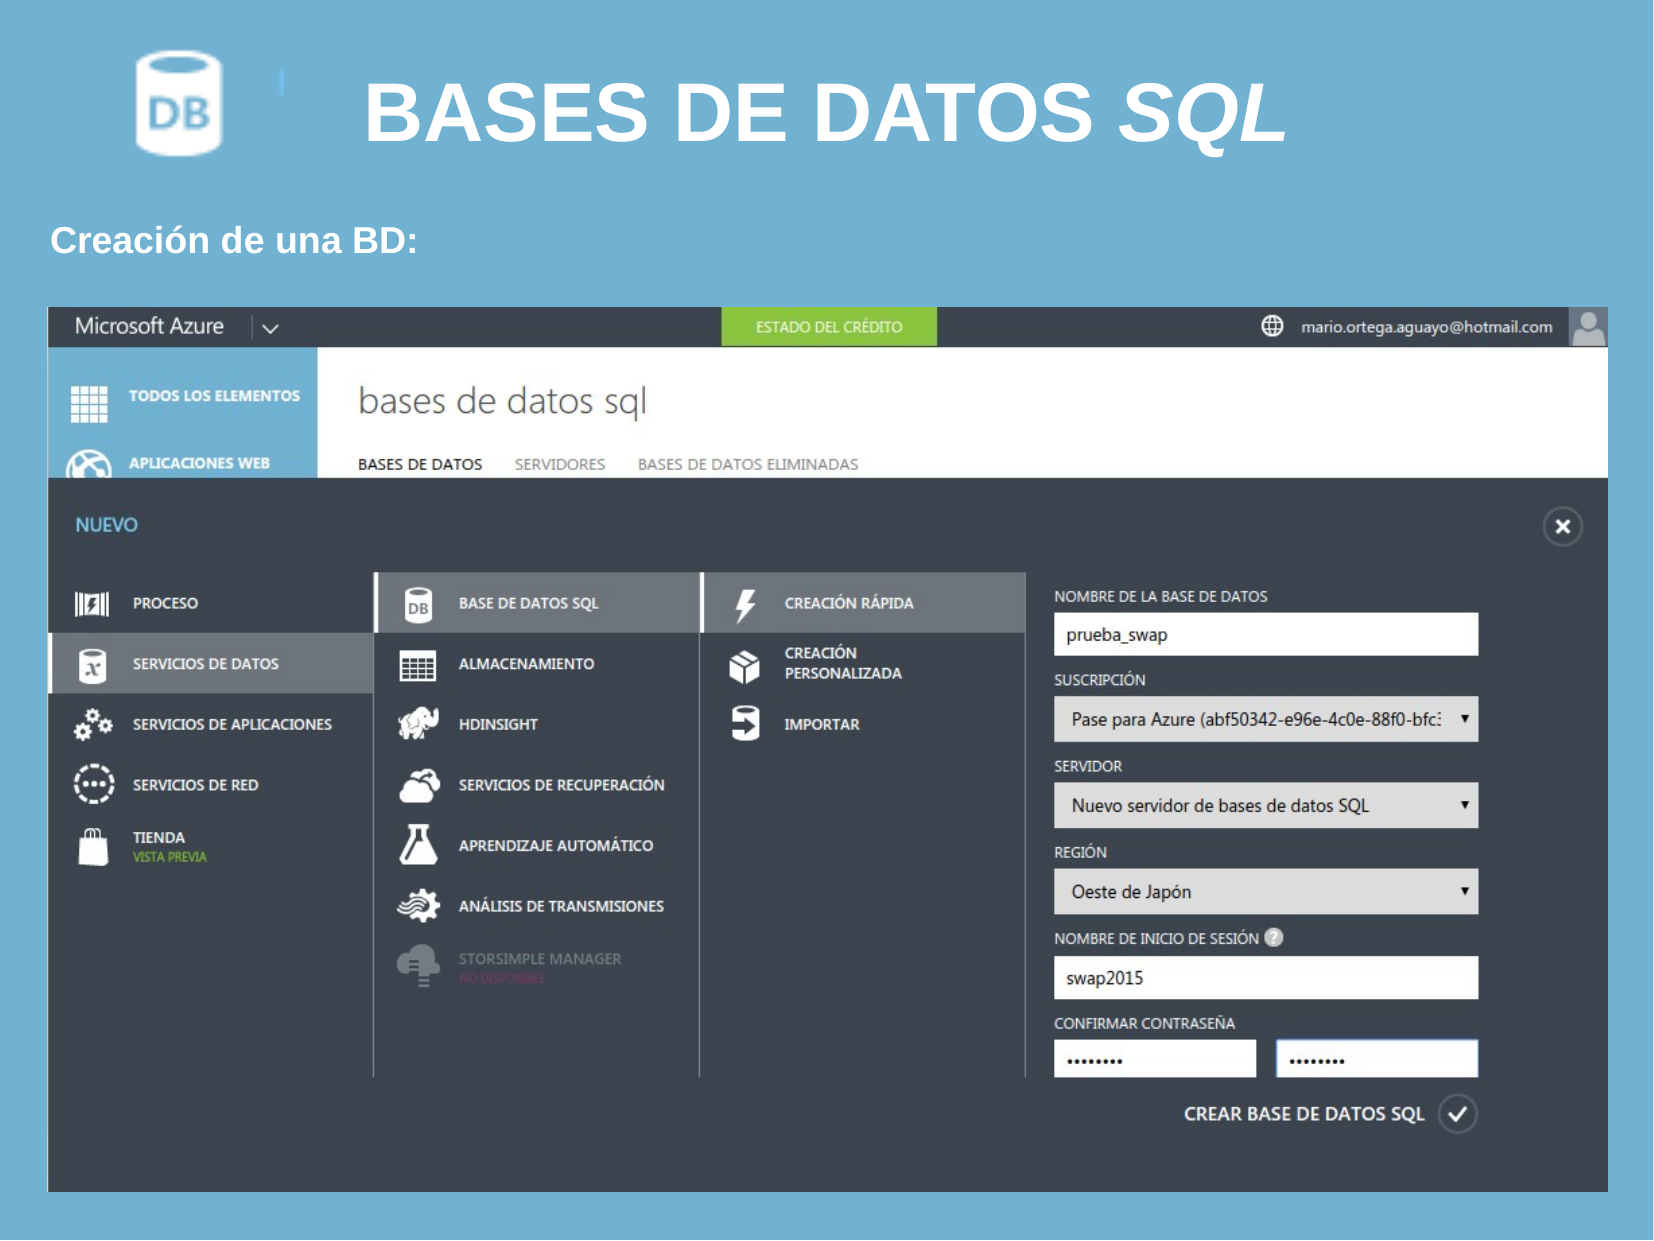

BASES DE DATOS SQL
Creación de una BD: